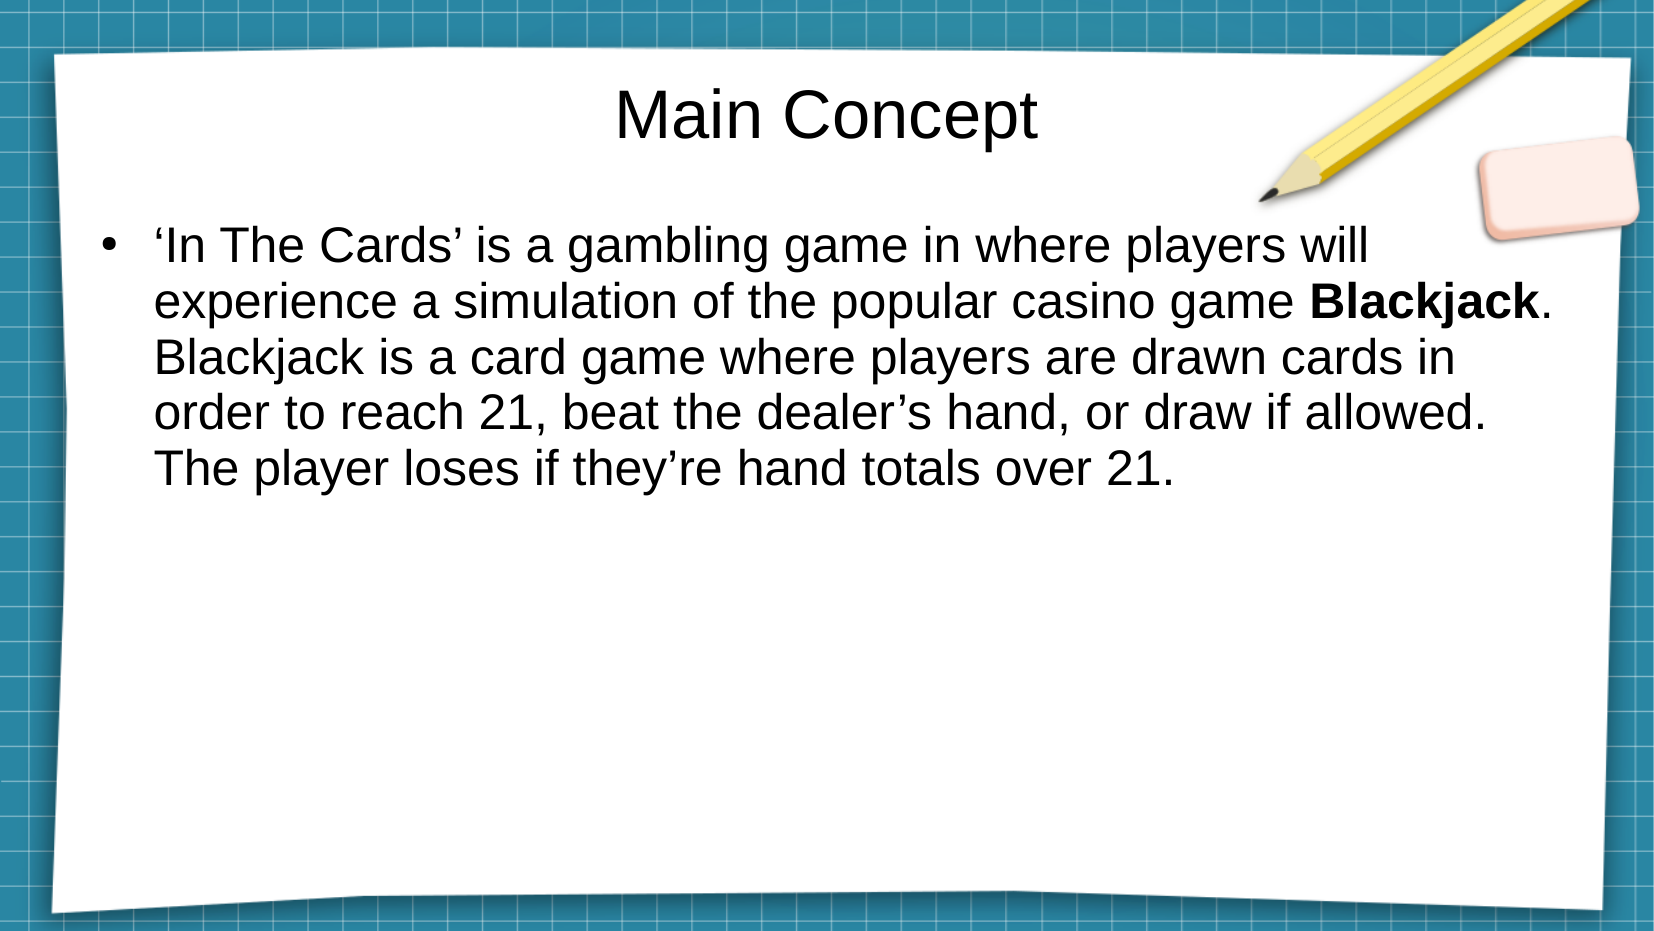

# Main Concept
‘In The Cards’ is a gambling game in where players will experience a simulation of the popular casino game Blackjack. Blackjack is a card game where players are drawn cards in order to reach 21, beat the dealer’s hand, or draw if allowed. The player loses if they’re hand totals over 21.